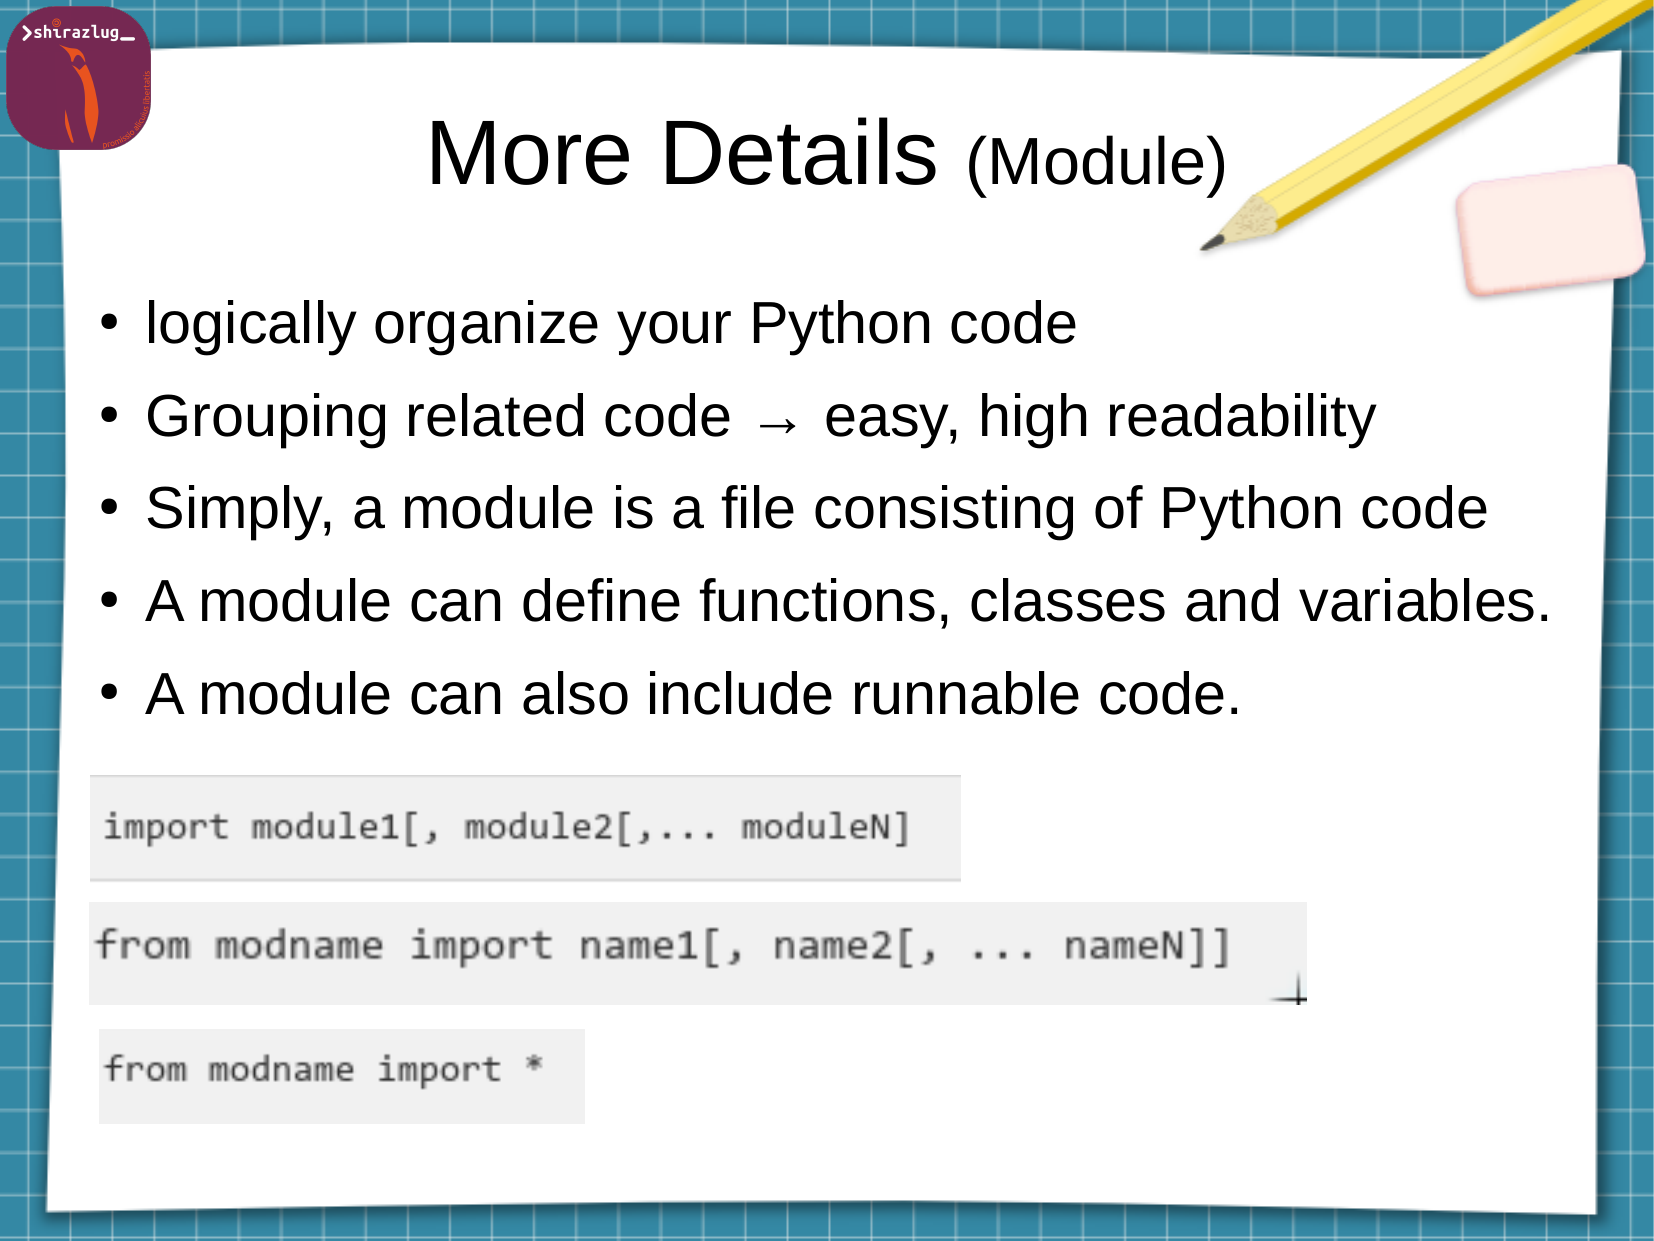

# More Details (Module)
logically organize your Python code
Grouping related code → easy, high readability
Simply, a module is a file consisting of Python code
A module can define functions, classes and variables.
A module can also include runnable code.